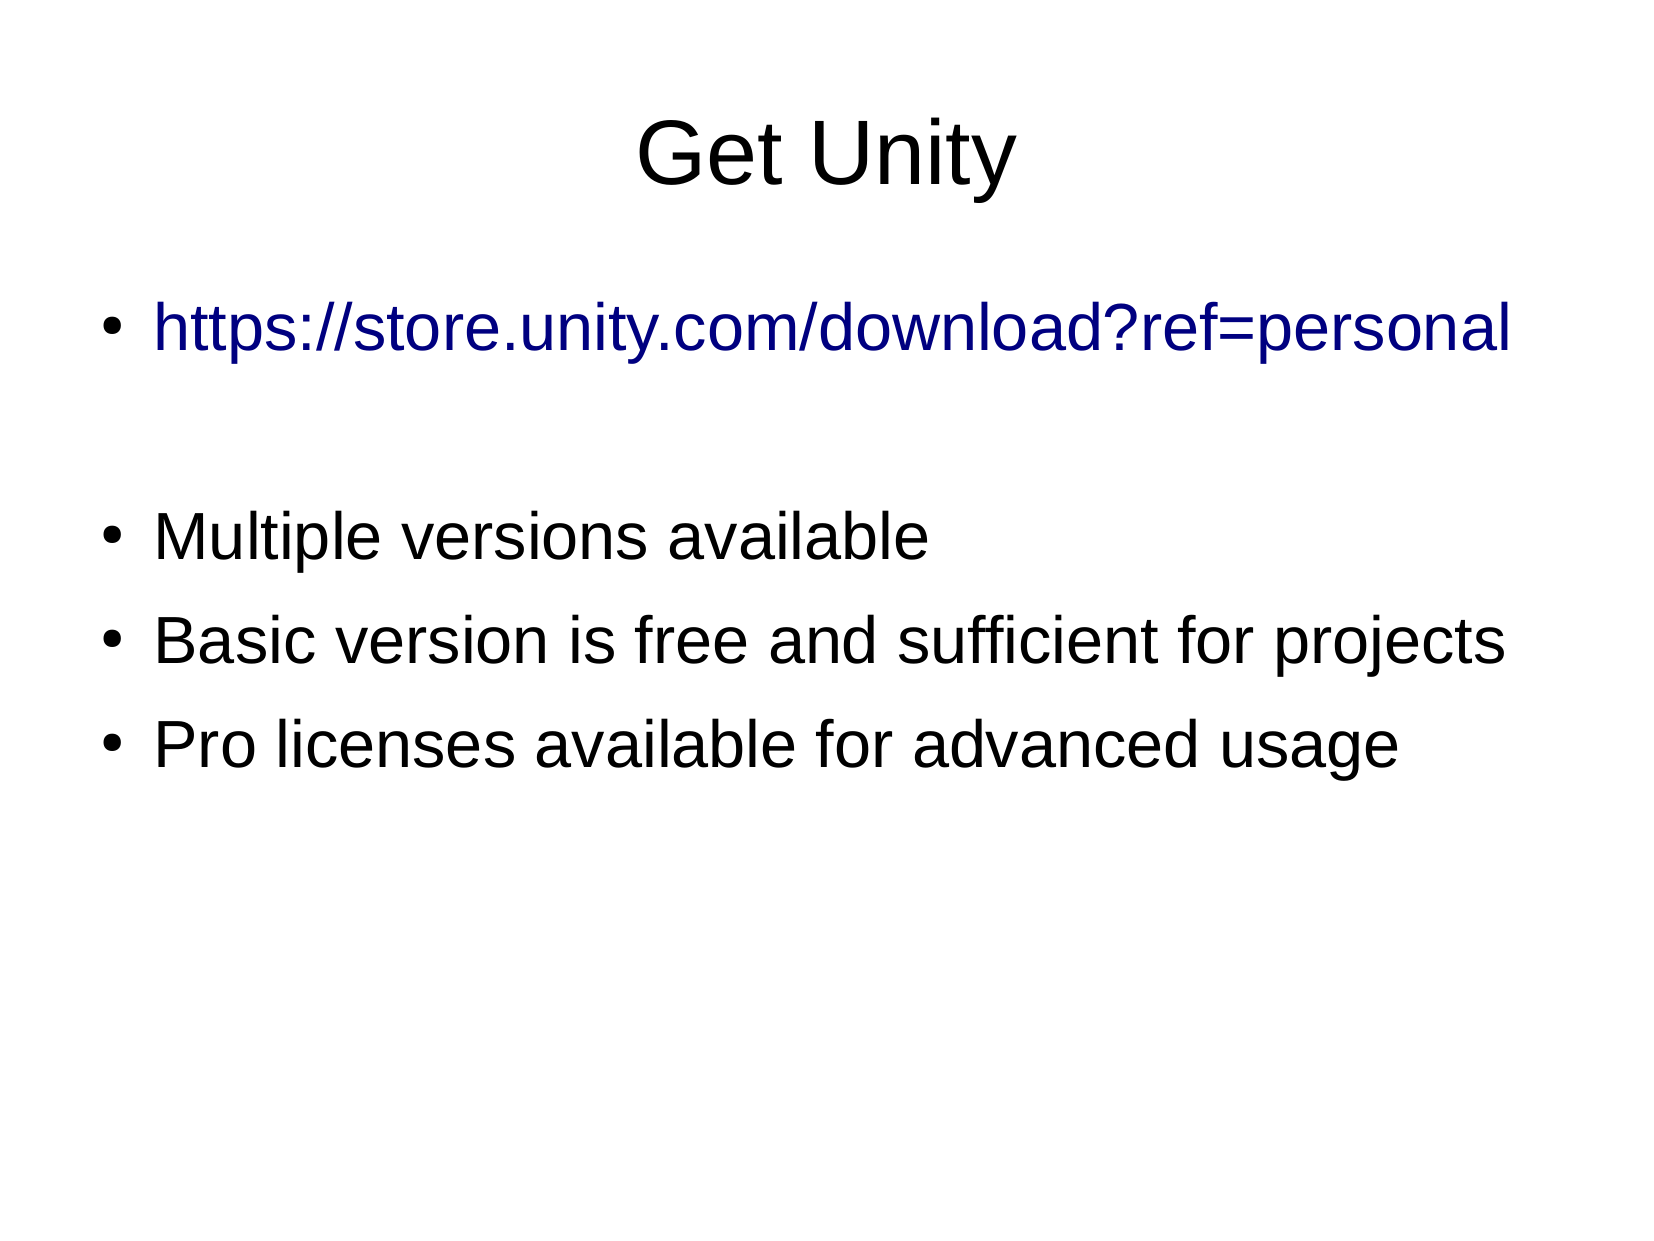

# Get Unity
https://store.unity.com/download?ref=personal
Multiple versions available
Basic version is free and sufficient for projects
Pro licenses available for advanced usage